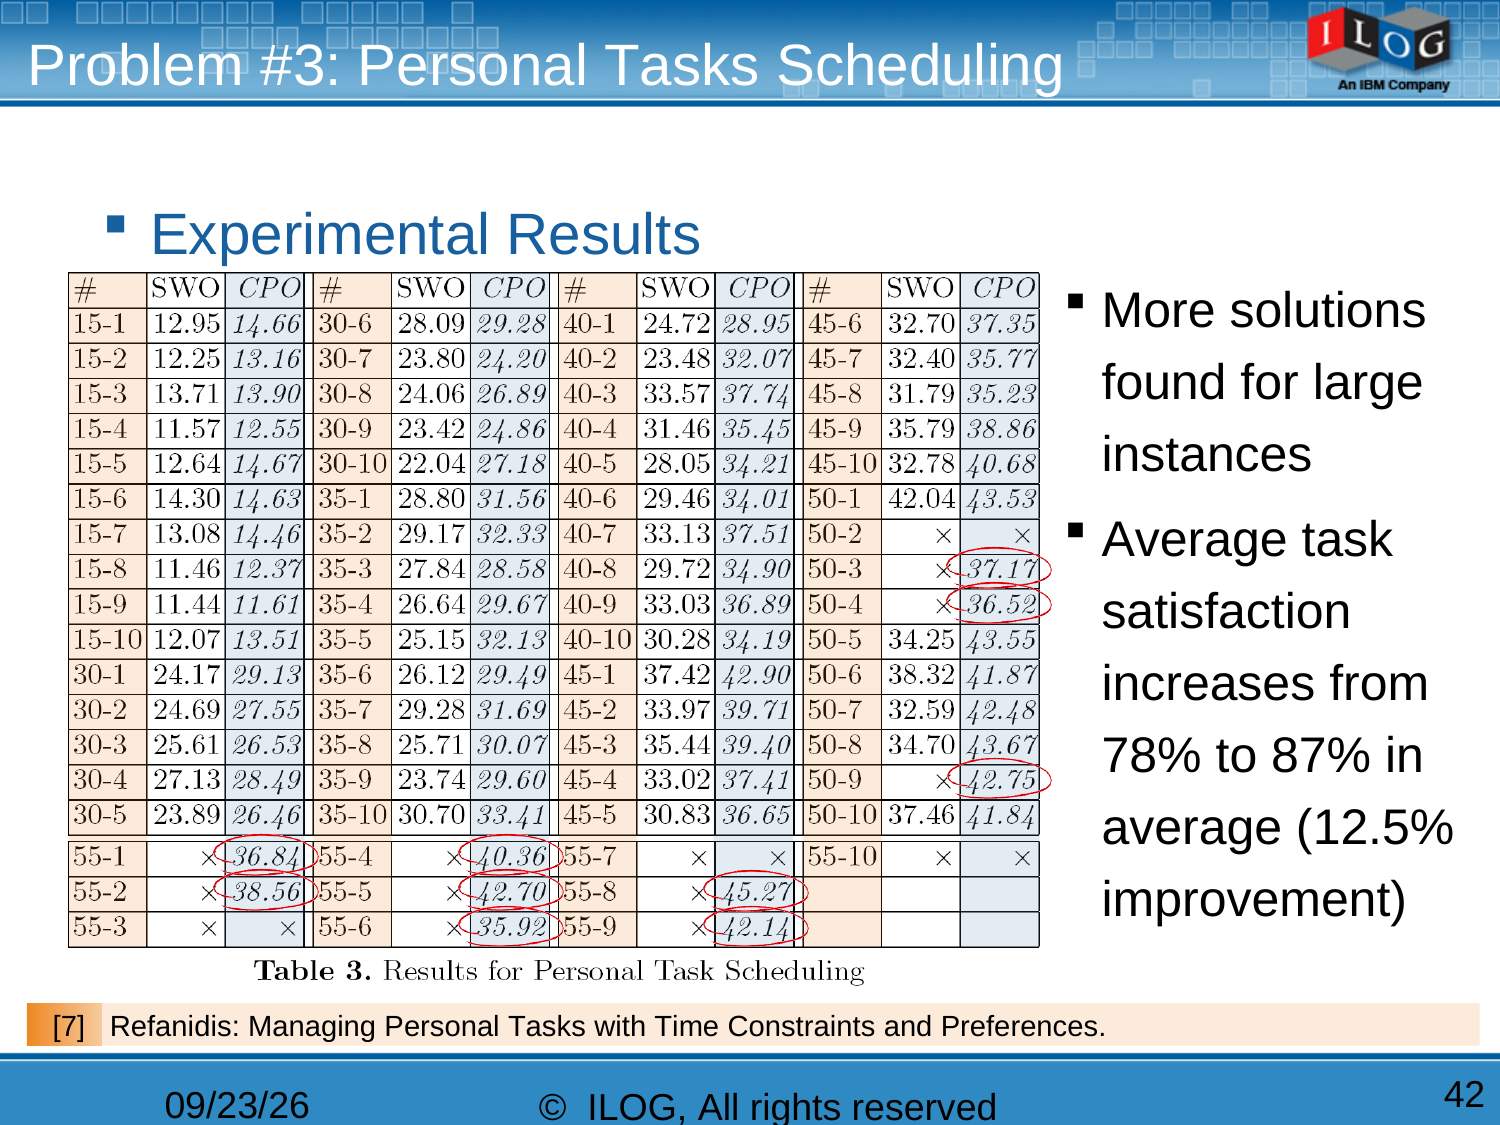

# Problem #3: Personal Tasks Scheduling
Experimental Results
More solutions found for large instances
Average task satisfaction increases from 78% to 87% in average (12.5% improvement)
[7] Refanidis: Managing Personal Tasks with Time Constraints and Preferences.
42
© ILOG, All rights reserved